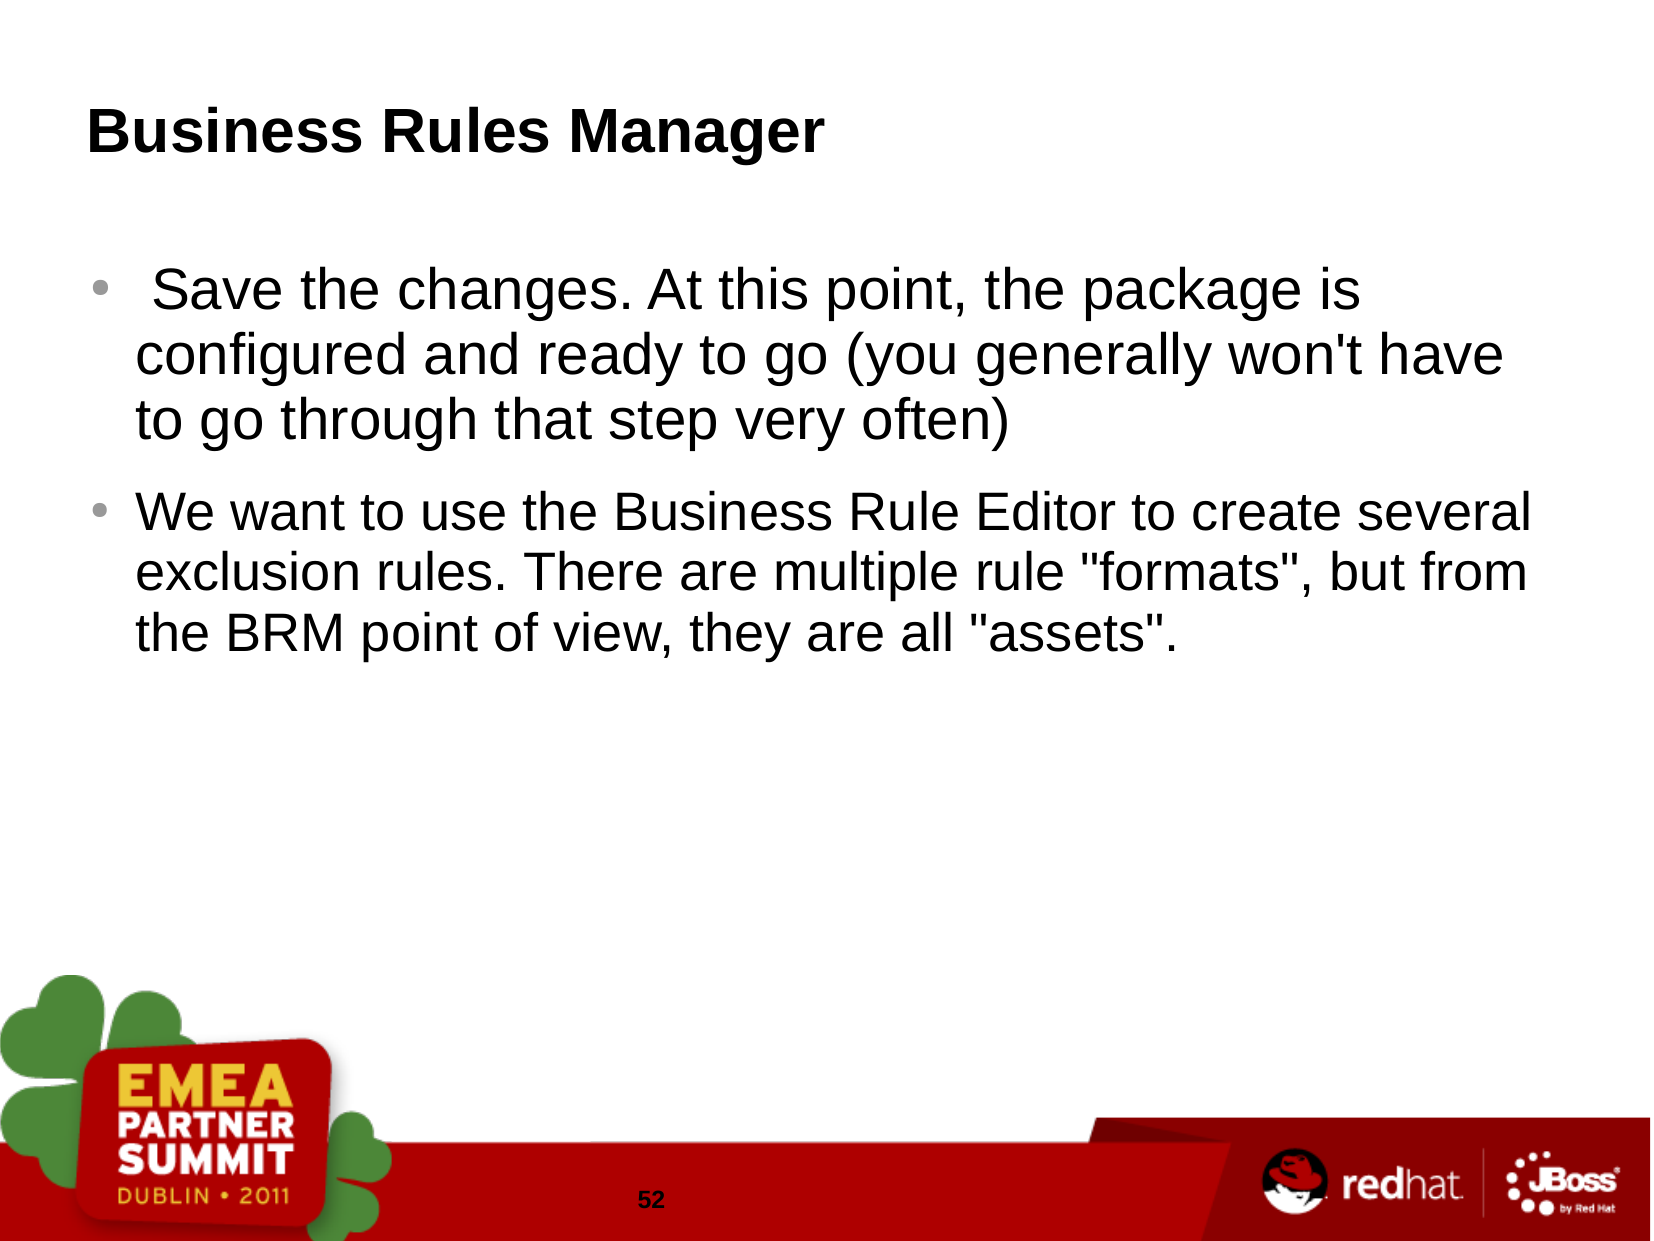

# Business Rules Manager
 Save the changes. At this point, the package is configured and ready to go (you generally won't have to go through that step very often)
We want to use the Business Rule Editor to create several exclusion rules. There are multiple rule "formats", but from the BRM point of view, they are all "assets".